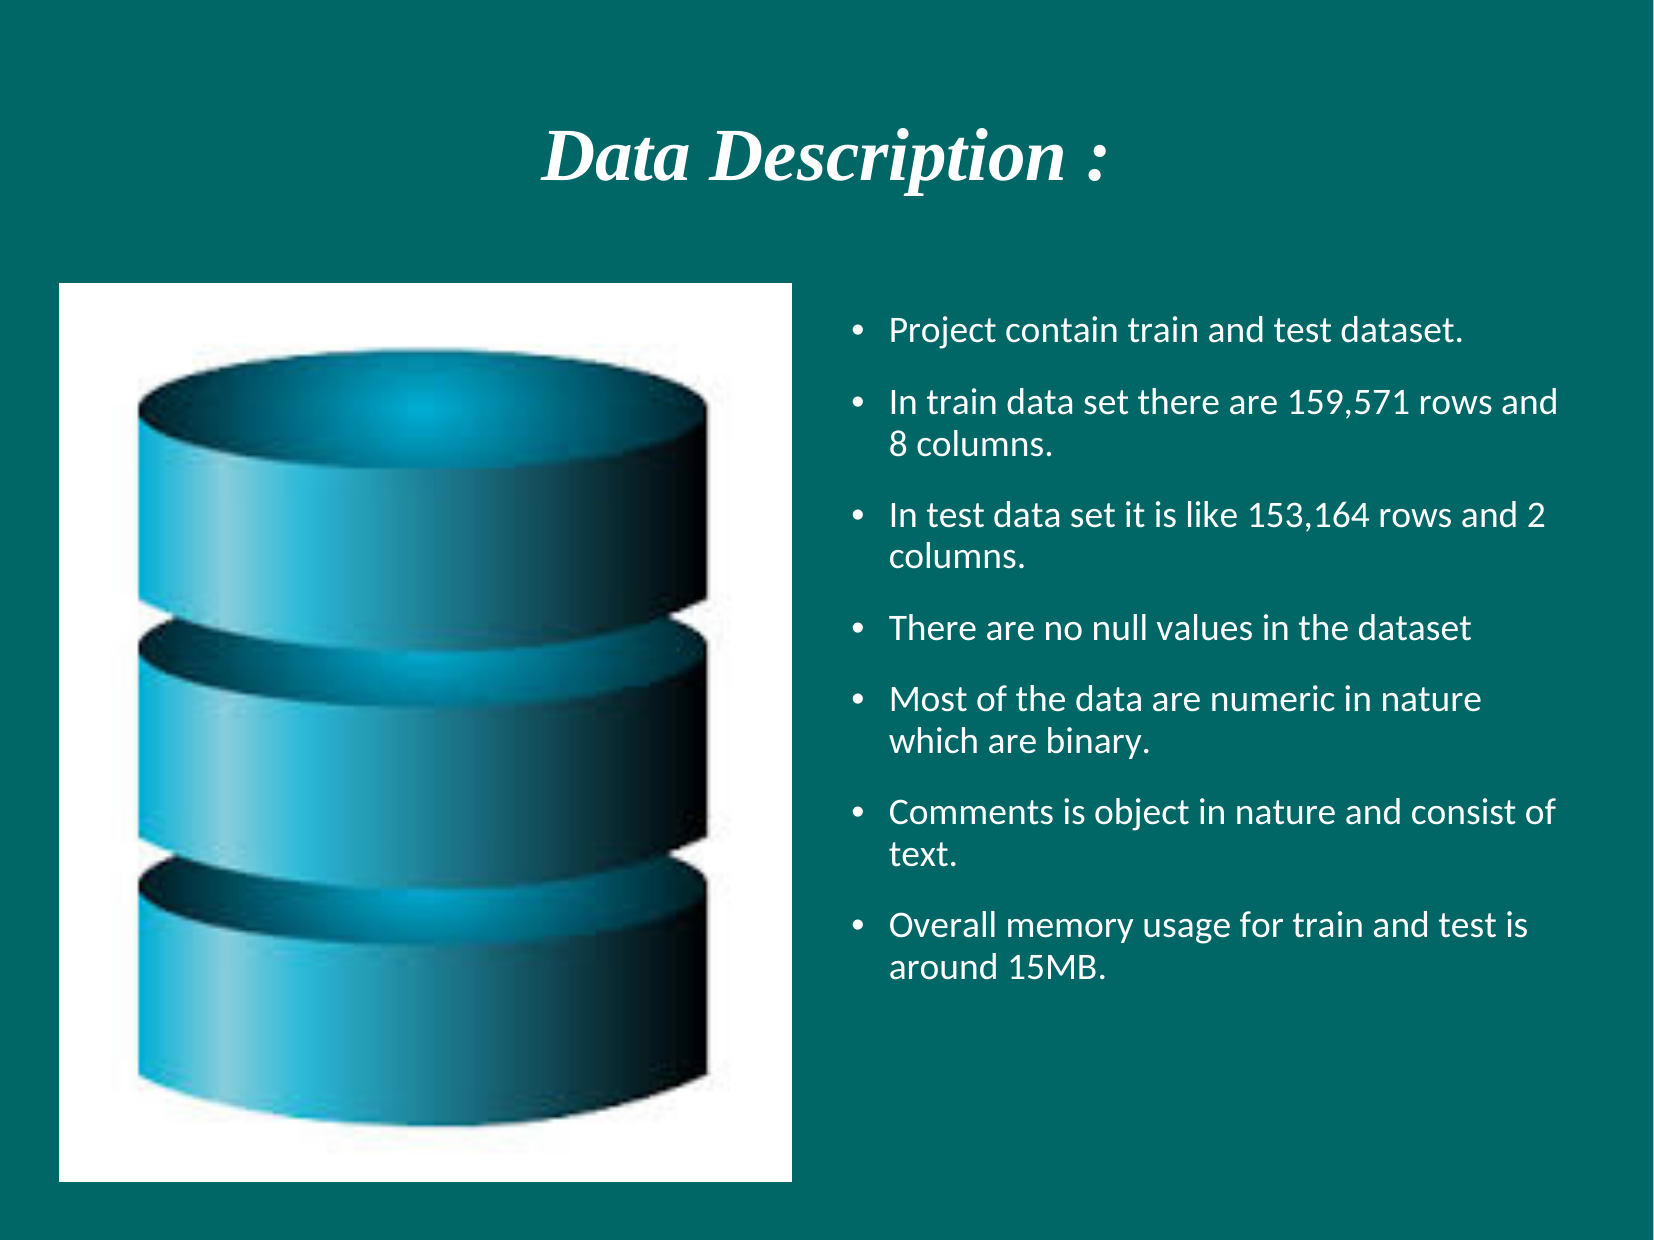

# Data Description :
•	Project contain train and test dataset.
•	In train data set there are 159,571 rows and 8 columns.
•	In test data set it is like 153,164 rows and 2 columns.
•	There are no null values in the dataset
•	Most of the data are numeric in nature which are binary.
•	Comments is object in nature and consist of text.
•	Overall memory usage for train and test is around 15MB.